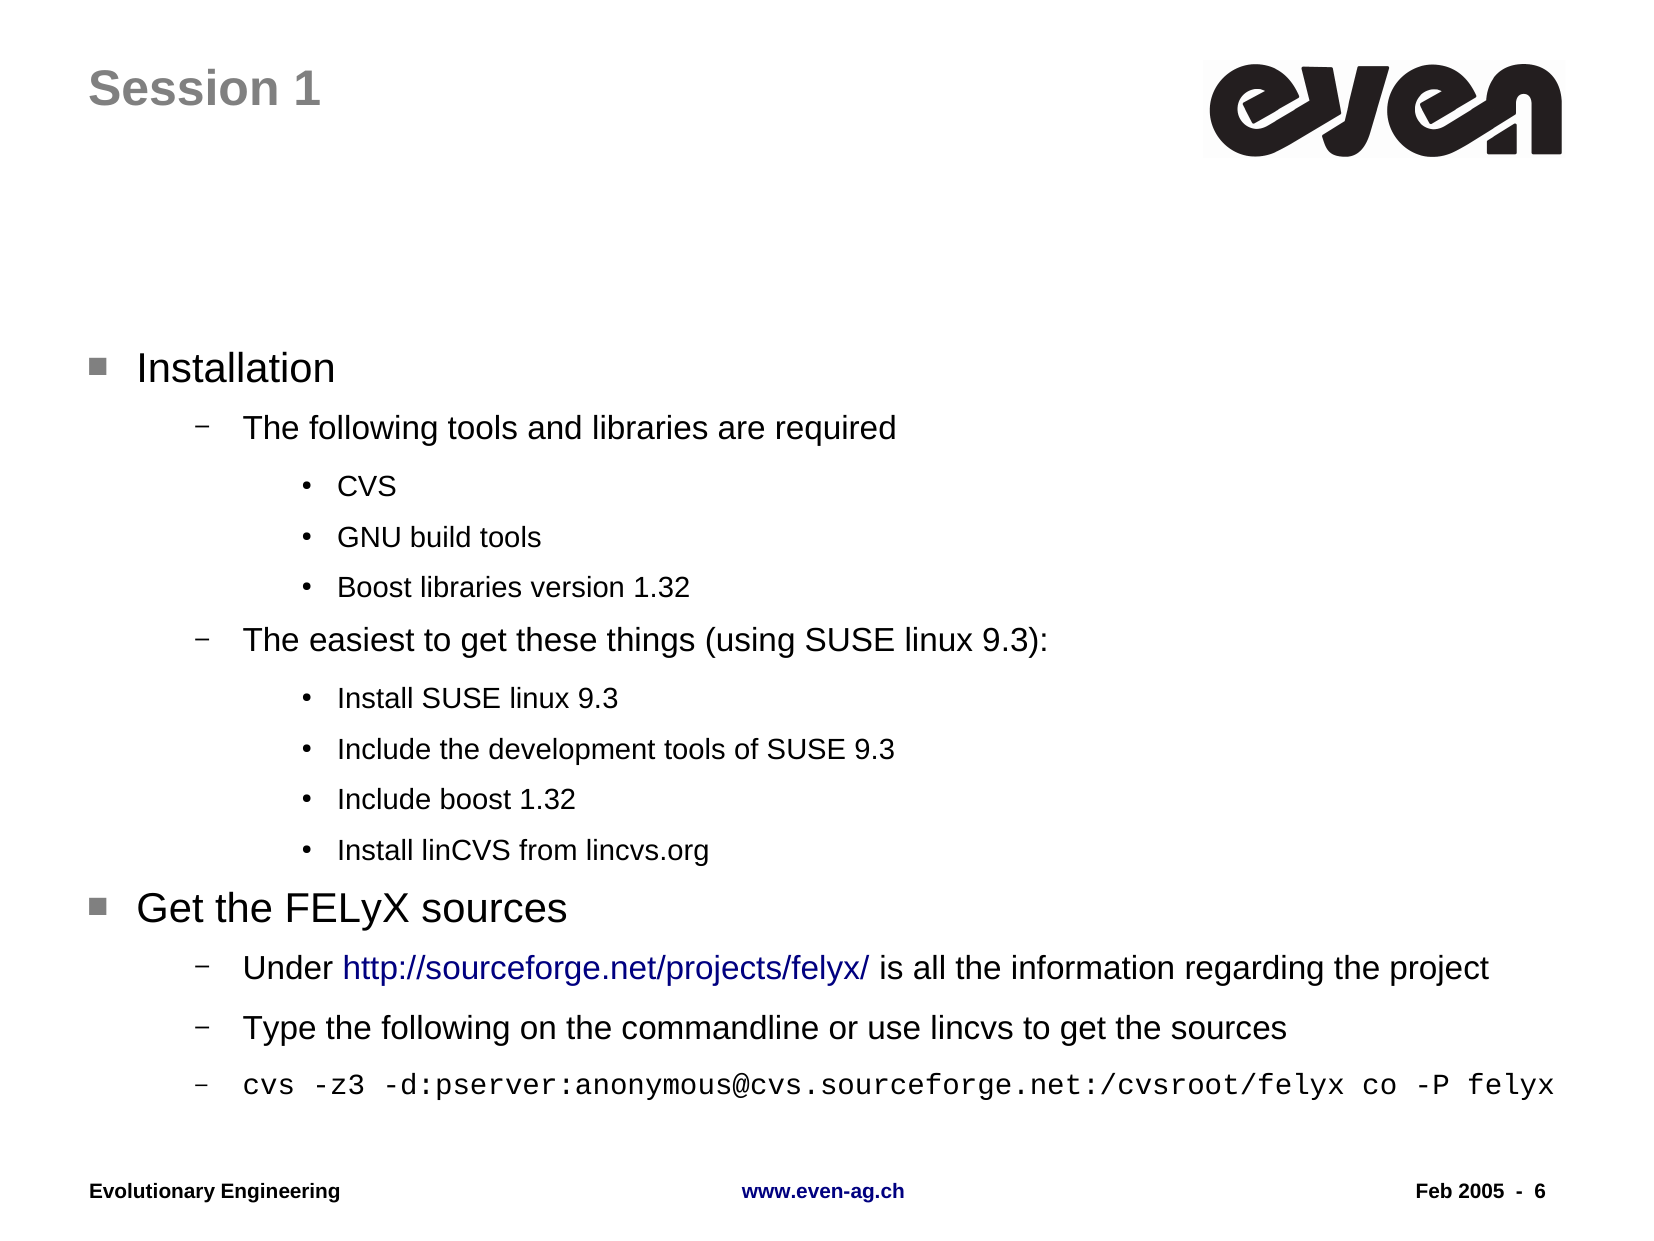

# Session 1
Installation
The following tools and libraries are required
CVS
GNU build tools
Boost libraries version 1.32
The easiest to get these things (using SUSE linux 9.3):
Install SUSE linux 9.3
Include the development tools of SUSE 9.3
Include boost 1.32
Install linCVS from lincvs.org
Get the FELyX sources
Under http://sourceforge.net/projects/felyx/ is all the information regarding the project
Type the following on the commandline or use lincvs to get the sources
cvs -z3 -d:pserver:anonymous@cvs.sourceforge.net:/cvsroot/felyx co -P felyx